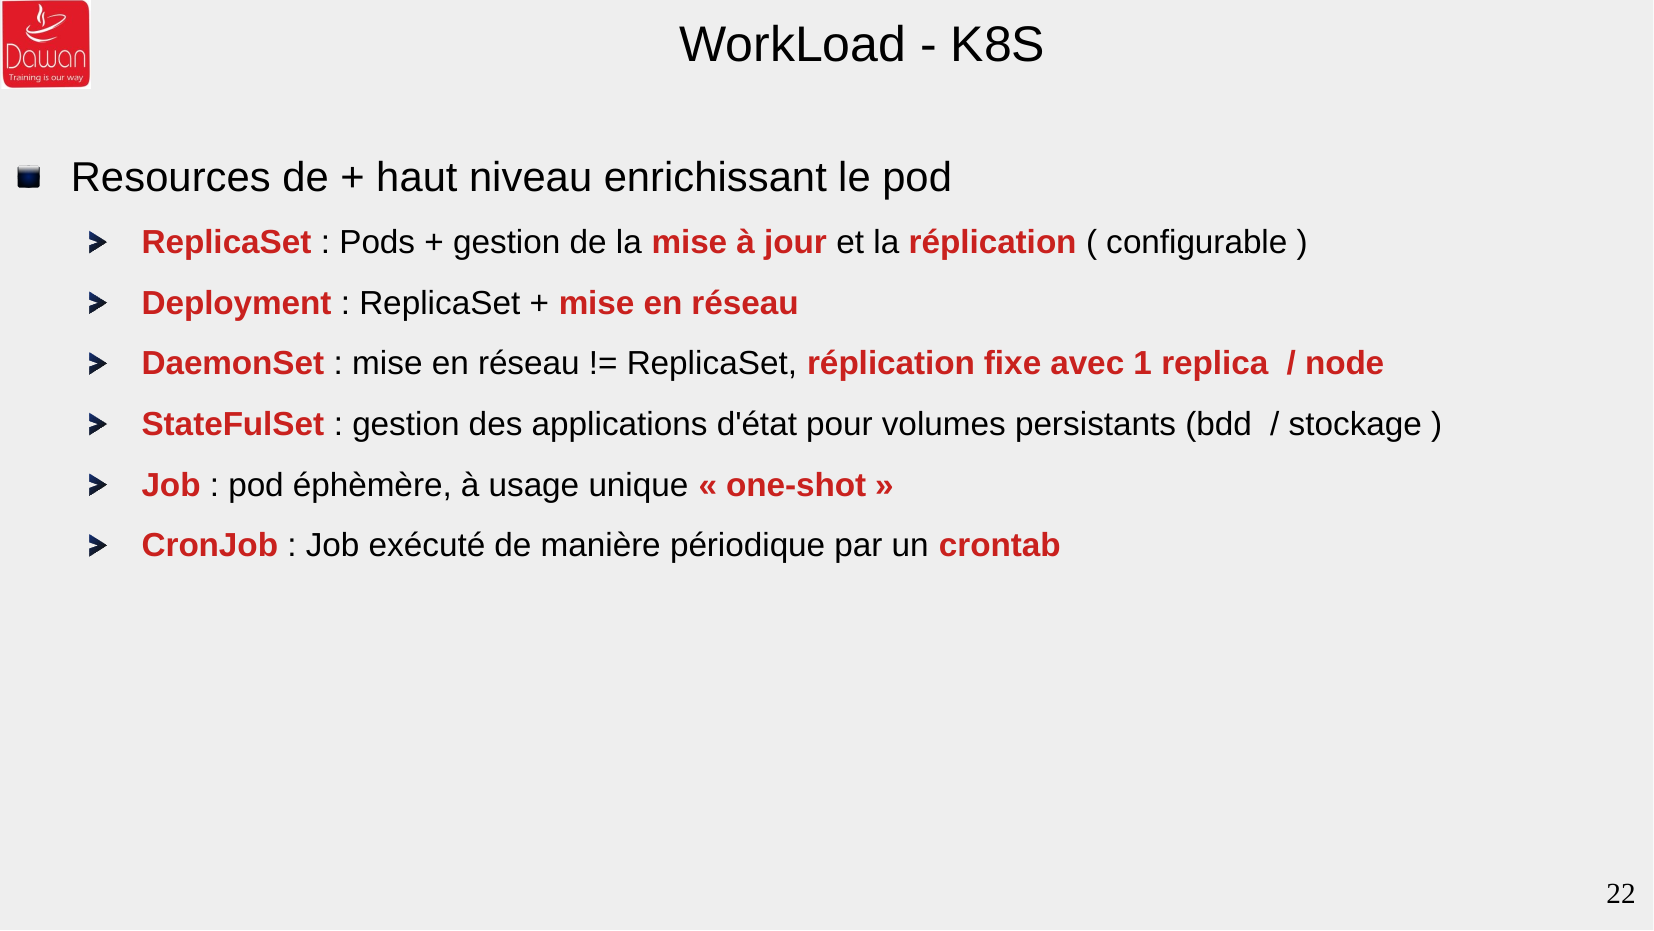

# WorkLoad - K8S
Resources de + haut niveau enrichissant le pod
ReplicaSet : Pods + gestion de la mise à jour et la réplication ( configurable )
Deployment : ReplicaSet + mise en réseau
DaemonSet : mise en réseau != ReplicaSet, réplication fixe avec 1 replica / node
StateFulSet : gestion des applications d'état pour volumes persistants (bdd / stockage )
Job : pod éphèmère, à usage unique « one-shot »
CronJob : Job exécuté de manière périodique par un crontab
22